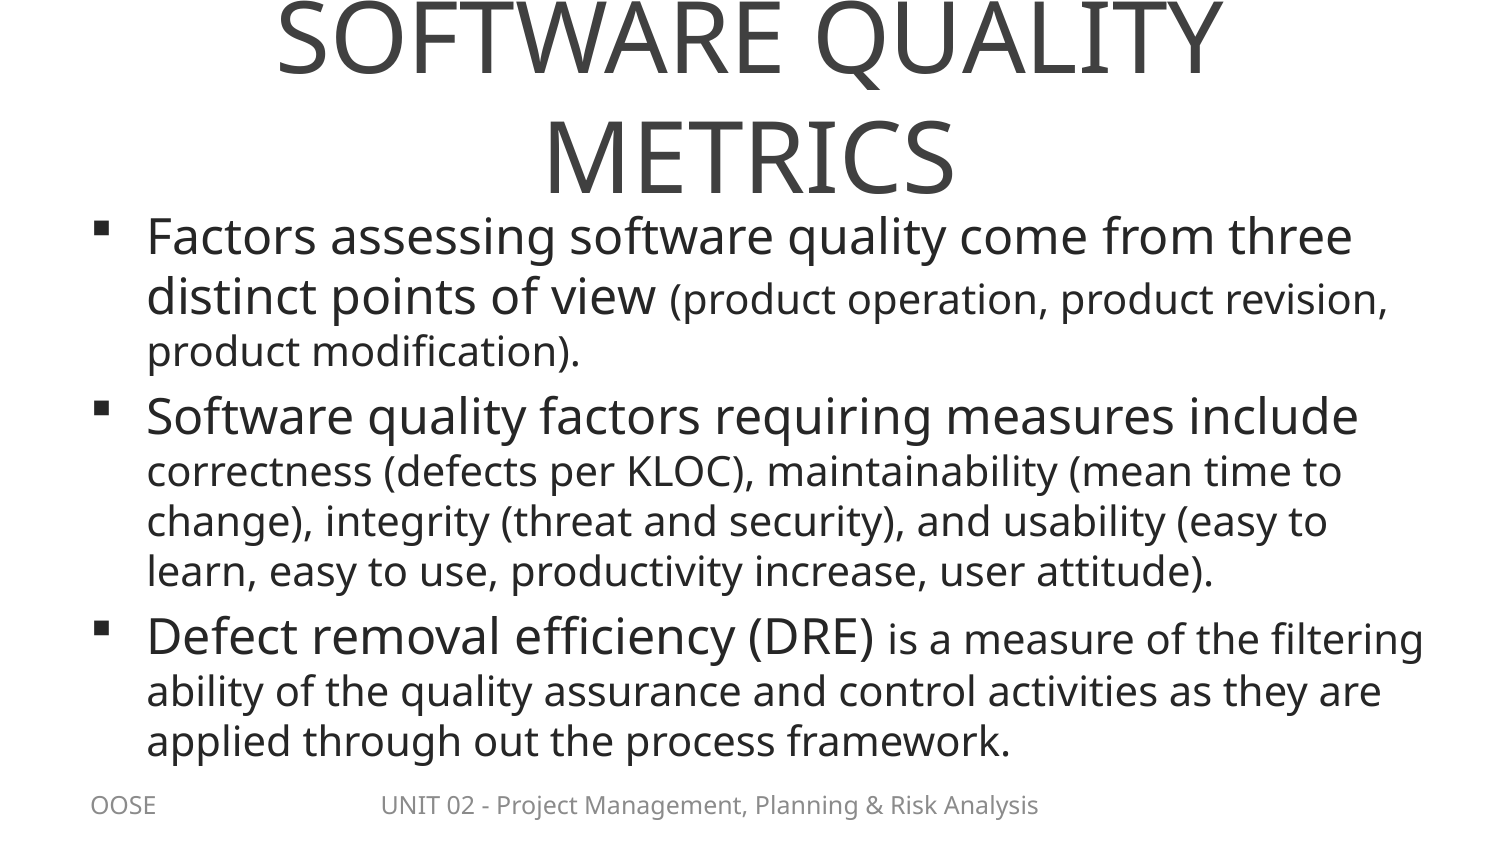

# Software Quality Metrics
Factors assessing software quality come from three distinct points of view (product operation, product revision, product modification).
Software quality factors requiring measures include correctness (defects per KLOC), maintainability (mean time to change), integrity (threat and security), and usability (easy to learn, easy to use, productivity increase, user attitude).
Defect removal efficiency (DRE) is a measure of the filtering ability of the quality assurance and control activities as they are applied through out the process framework.
OOSE
UNIT 02 - Project Management, Planning & Risk Analysis